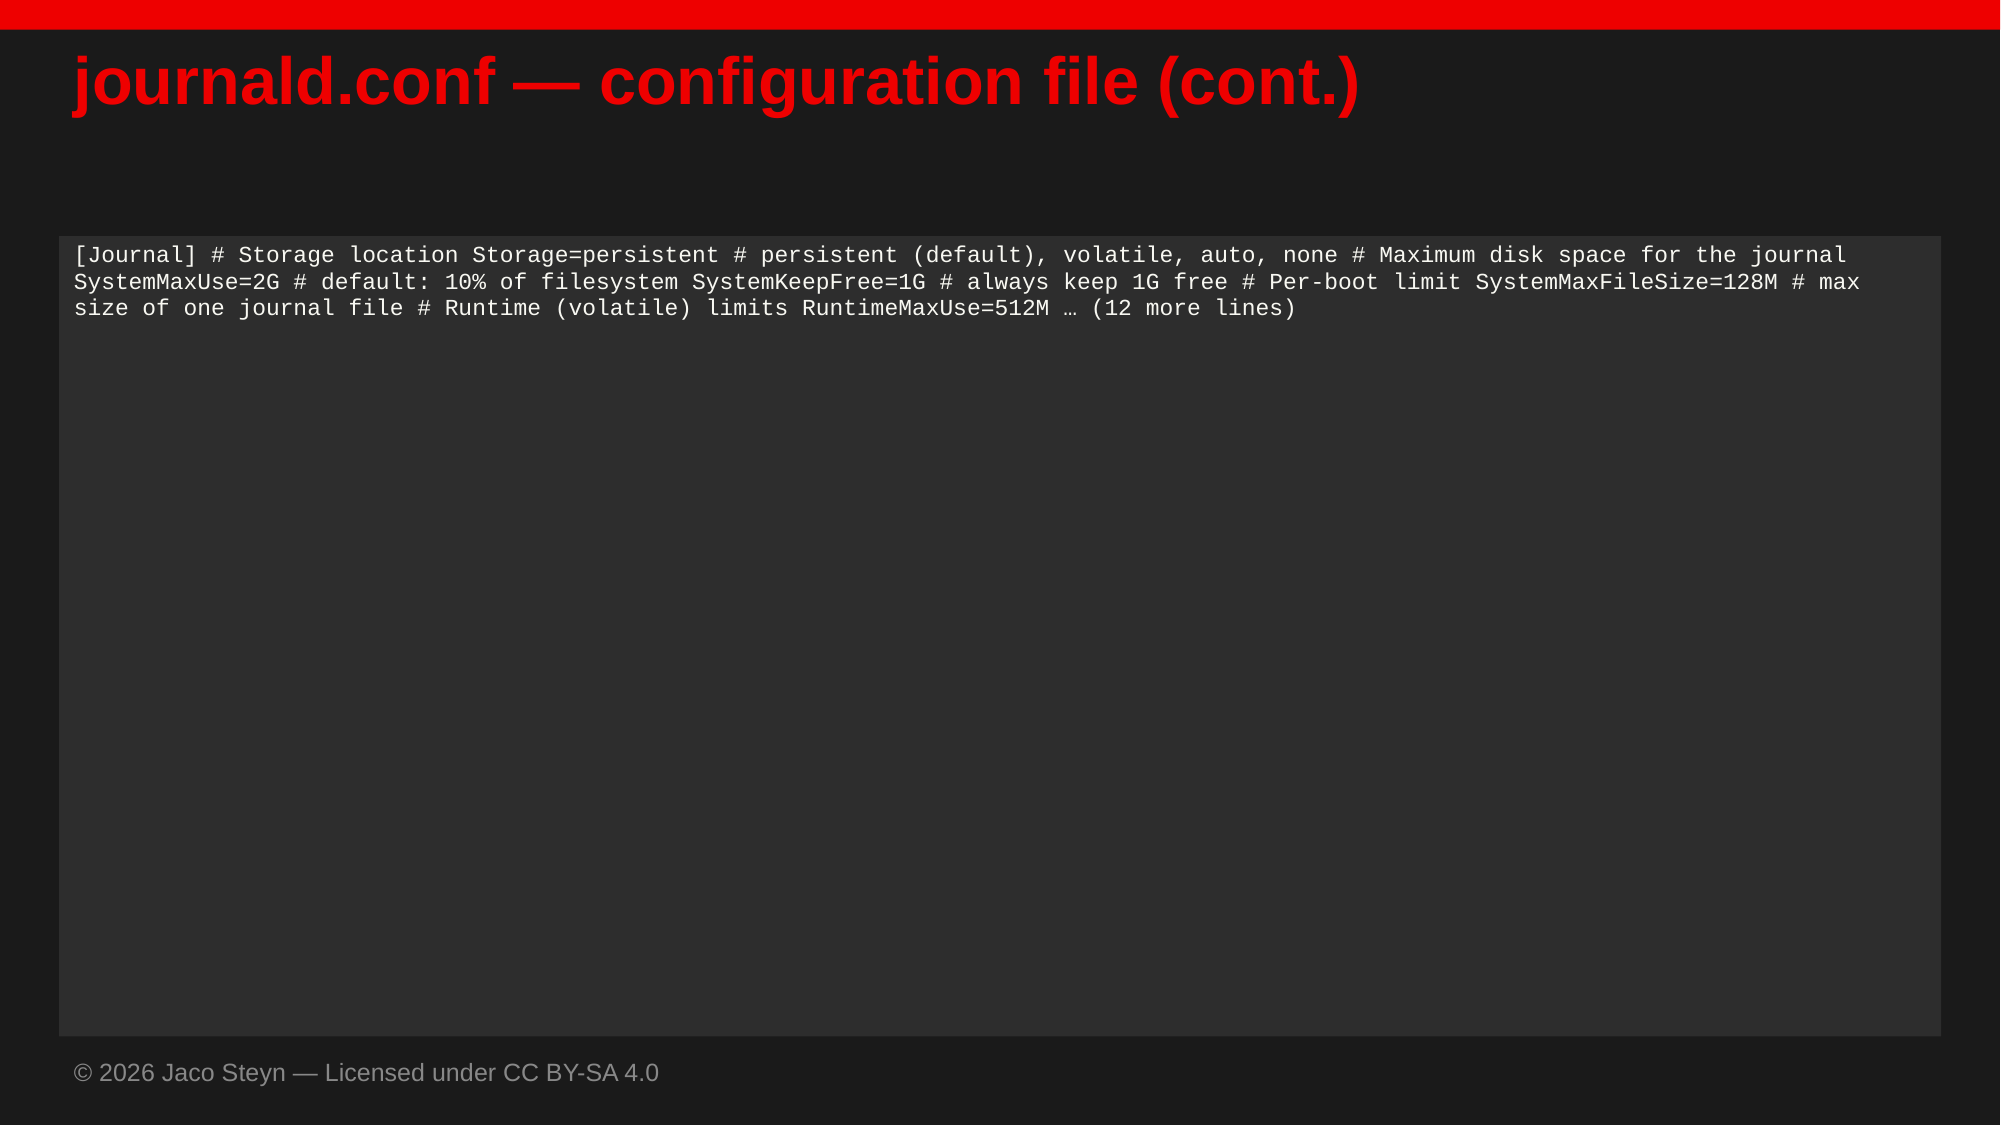

journald.conf — configuration file (cont.)
[Journal] # Storage location Storage=persistent # persistent (default), volatile, auto, none # Maximum disk space for the journal SystemMaxUse=2G # default: 10% of filesystem SystemKeepFree=1G # always keep 1G free # Per-boot limit SystemMaxFileSize=128M # max size of one journal file # Runtime (volatile) limits RuntimeMaxUse=512M … (12 more lines)
© 2026 Jaco Steyn — Licensed under CC BY-SA 4.0